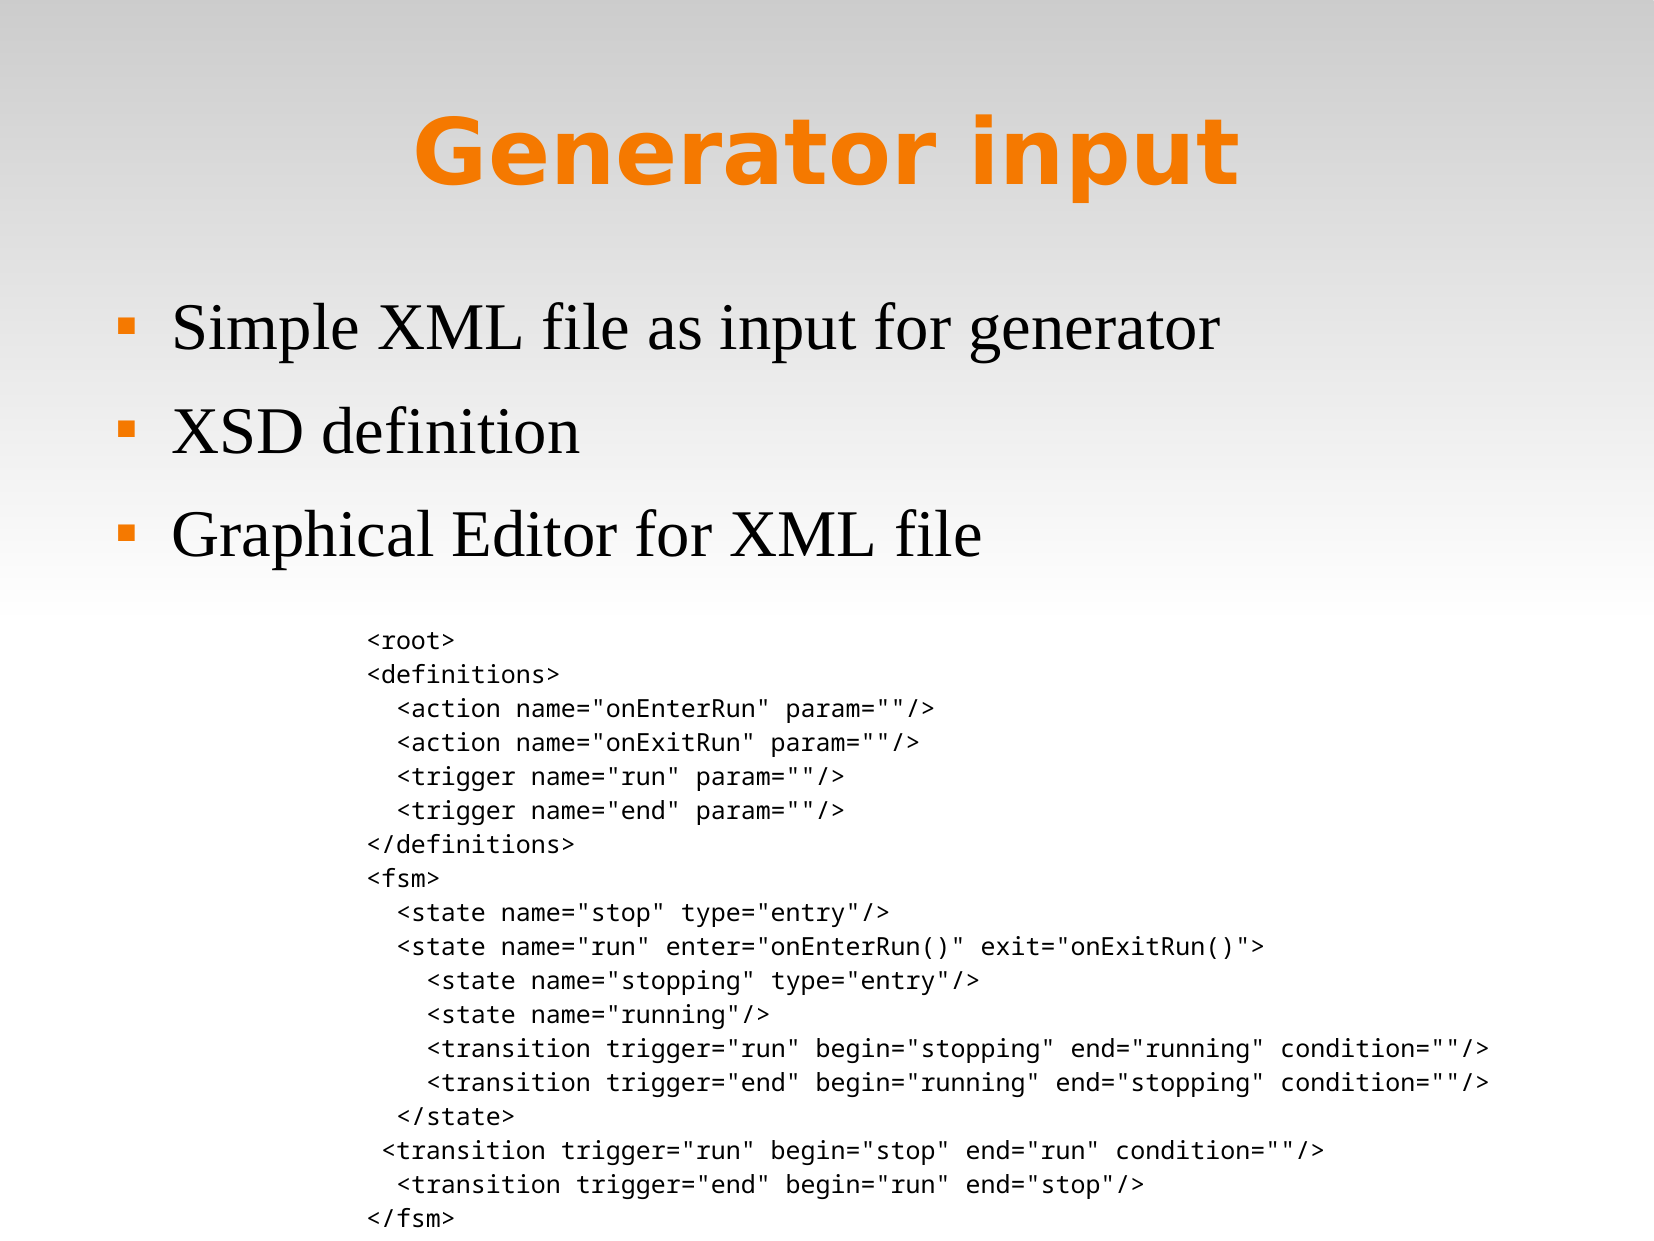

# Generator input
Simple XML file as input for generator
XSD definition
Graphical Editor for XML file
<root>
<definitions>
 <action name="onEnterRun" param=""/>
 <action name="onExitRun" param=""/>
 <trigger name="run" param=""/>
 <trigger name="end" param=""/>
</definitions>
<fsm>
 <state name="stop" type="entry"/>
 <state name="run" enter="onEnterRun()" exit="onExitRun()">
 <state name="stopping" type="entry"/>
 <state name="running"/>
 <transition trigger="run" begin="stopping" end="running" condition=""/>
 <transition trigger="end" begin="running" end="stopping" condition=""/>
 </state>
 <transition trigger="run" begin="stop" end="run" condition=""/>
 <transition trigger="end" begin="run" end="stop"/>
</fsm>
</root>